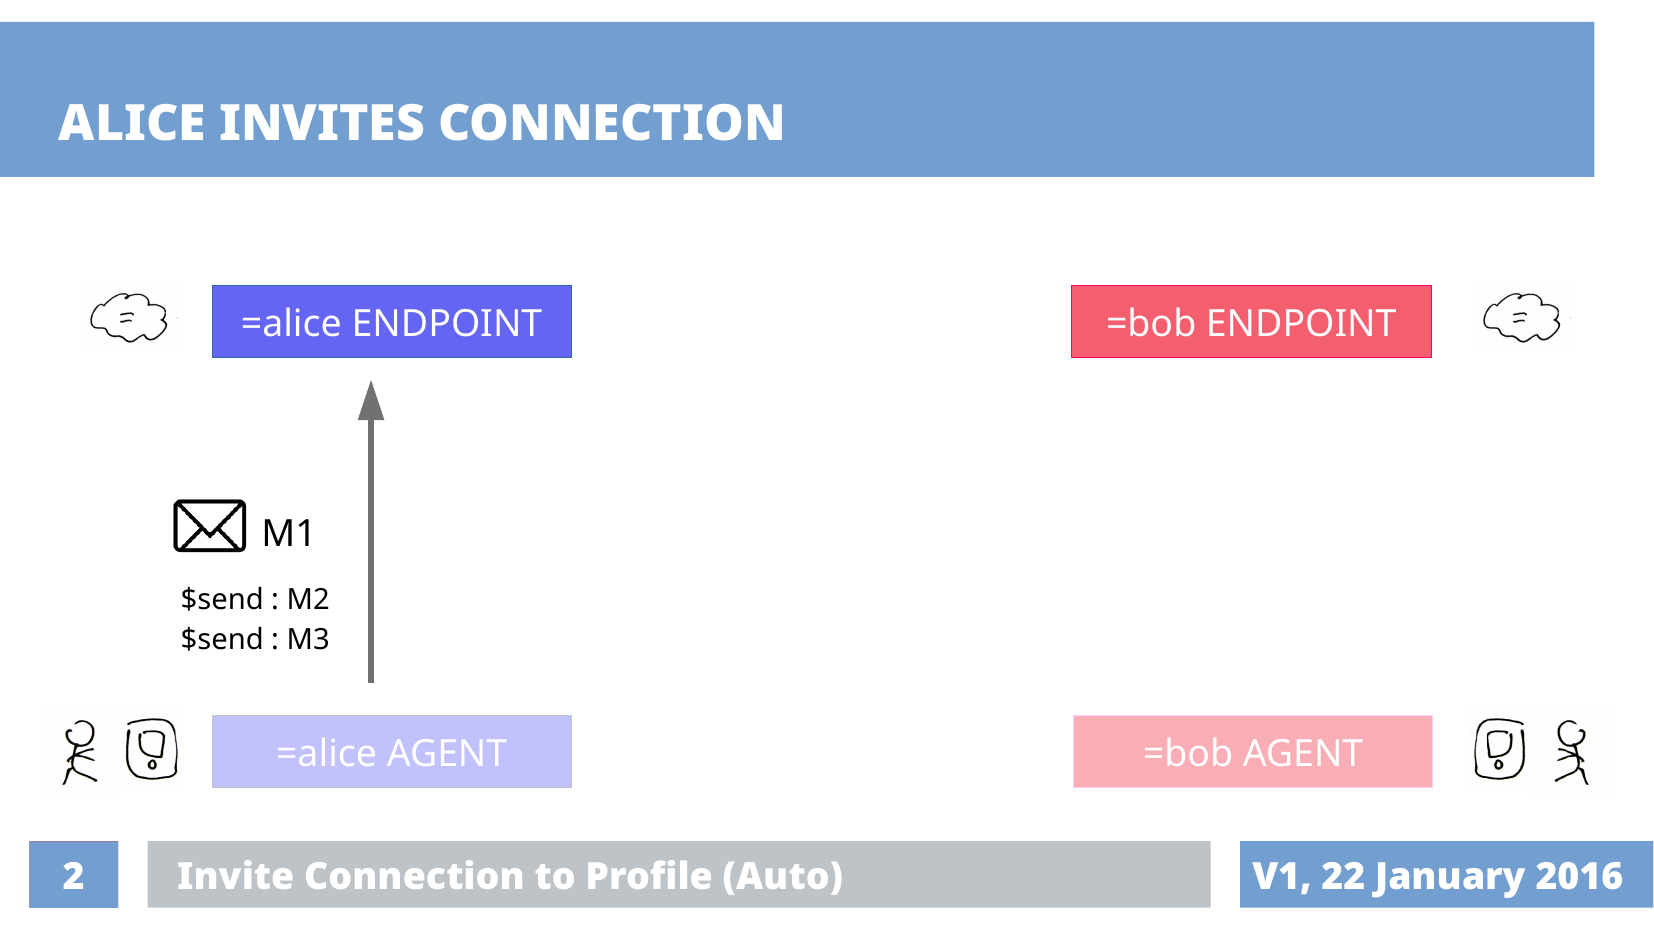

# ALICE INVITES CONNECTION
=alice ENDPOINT
=bob ENDPOINT
M1
$send : M2
$send : M3
=alice AGENT
=bob AGENT
2
Invite Connection to Profile (Auto)
V1, 22 January 2016